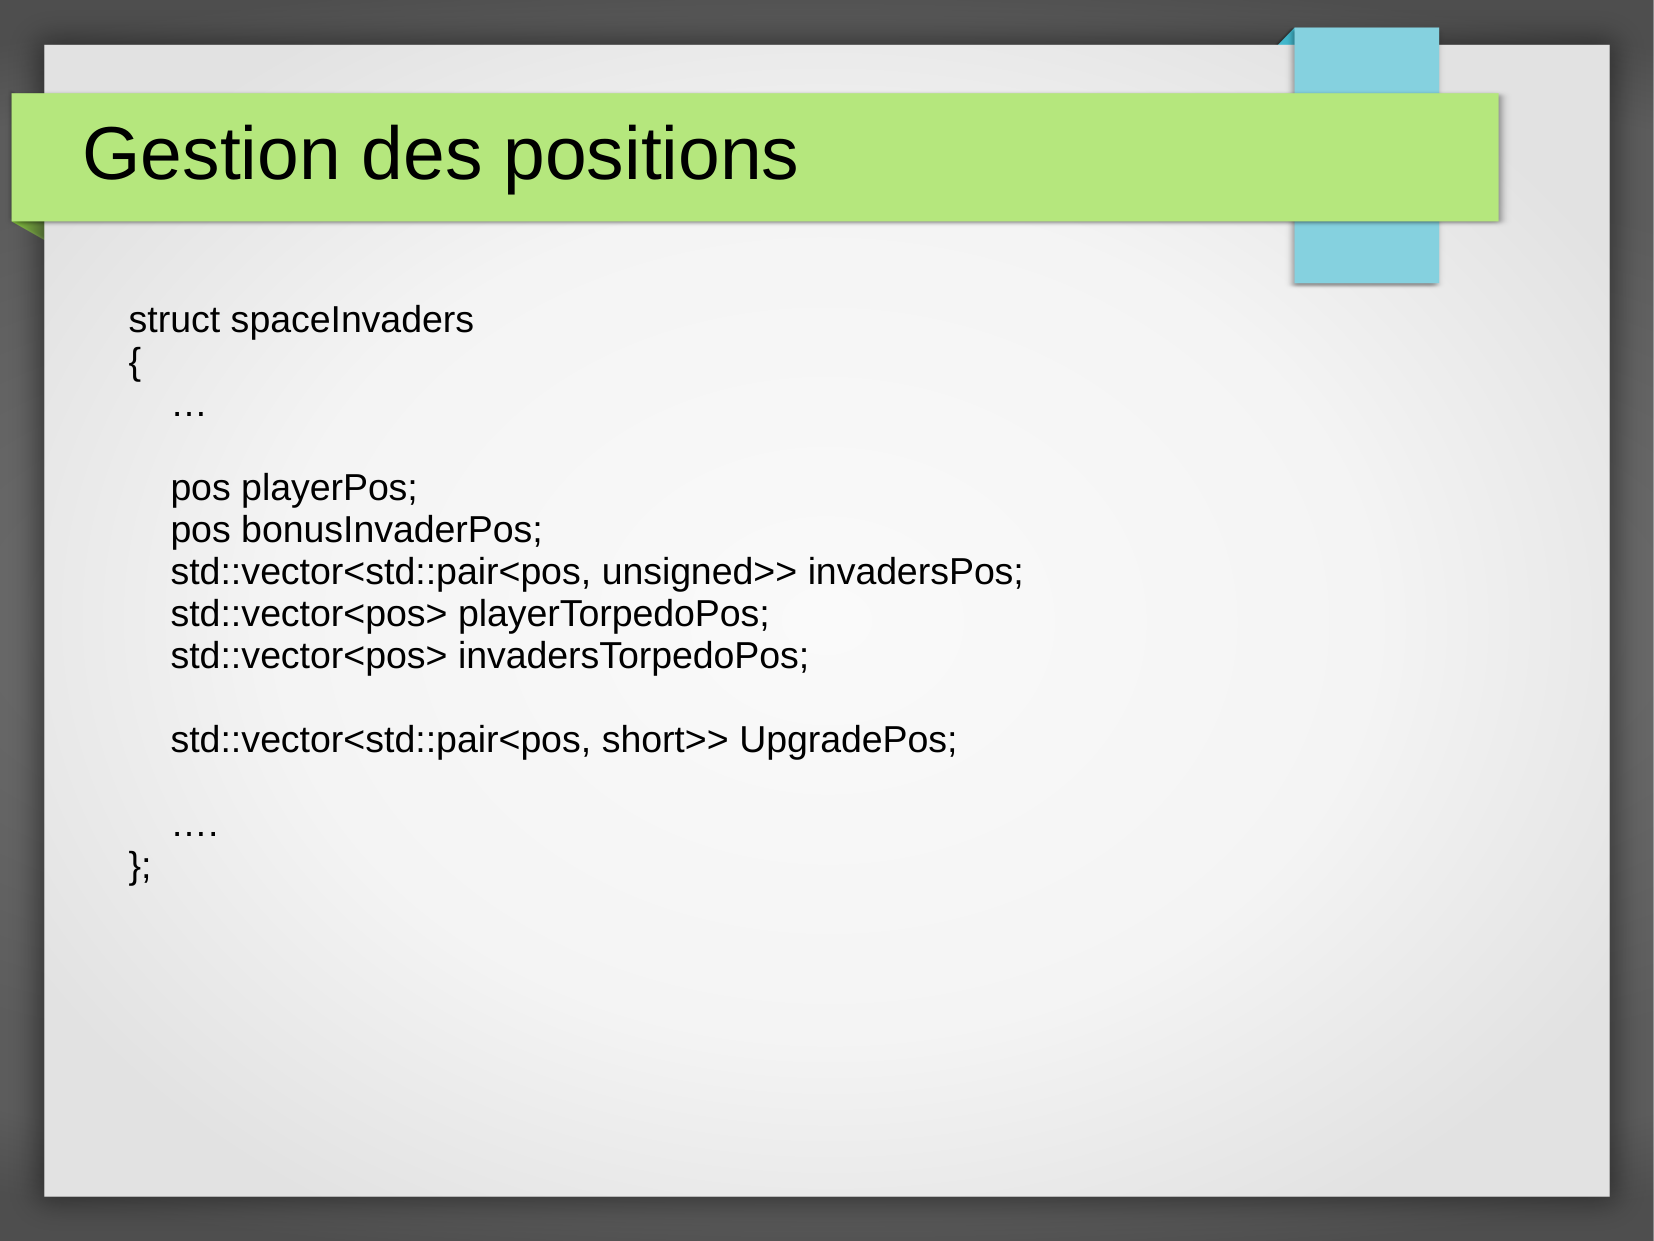

# Gestion des positions
struct spaceInvaders
{
 …
 pos playerPos;
 pos bonusInvaderPos;
 std::vector<std::pair<pos, unsigned>> invadersPos;
 std::vector<pos> playerTorpedoPos;
 std::vector<pos> invadersTorpedoPos;
 std::vector<std::pair<pos, short>> UpgradePos;
 ….
};